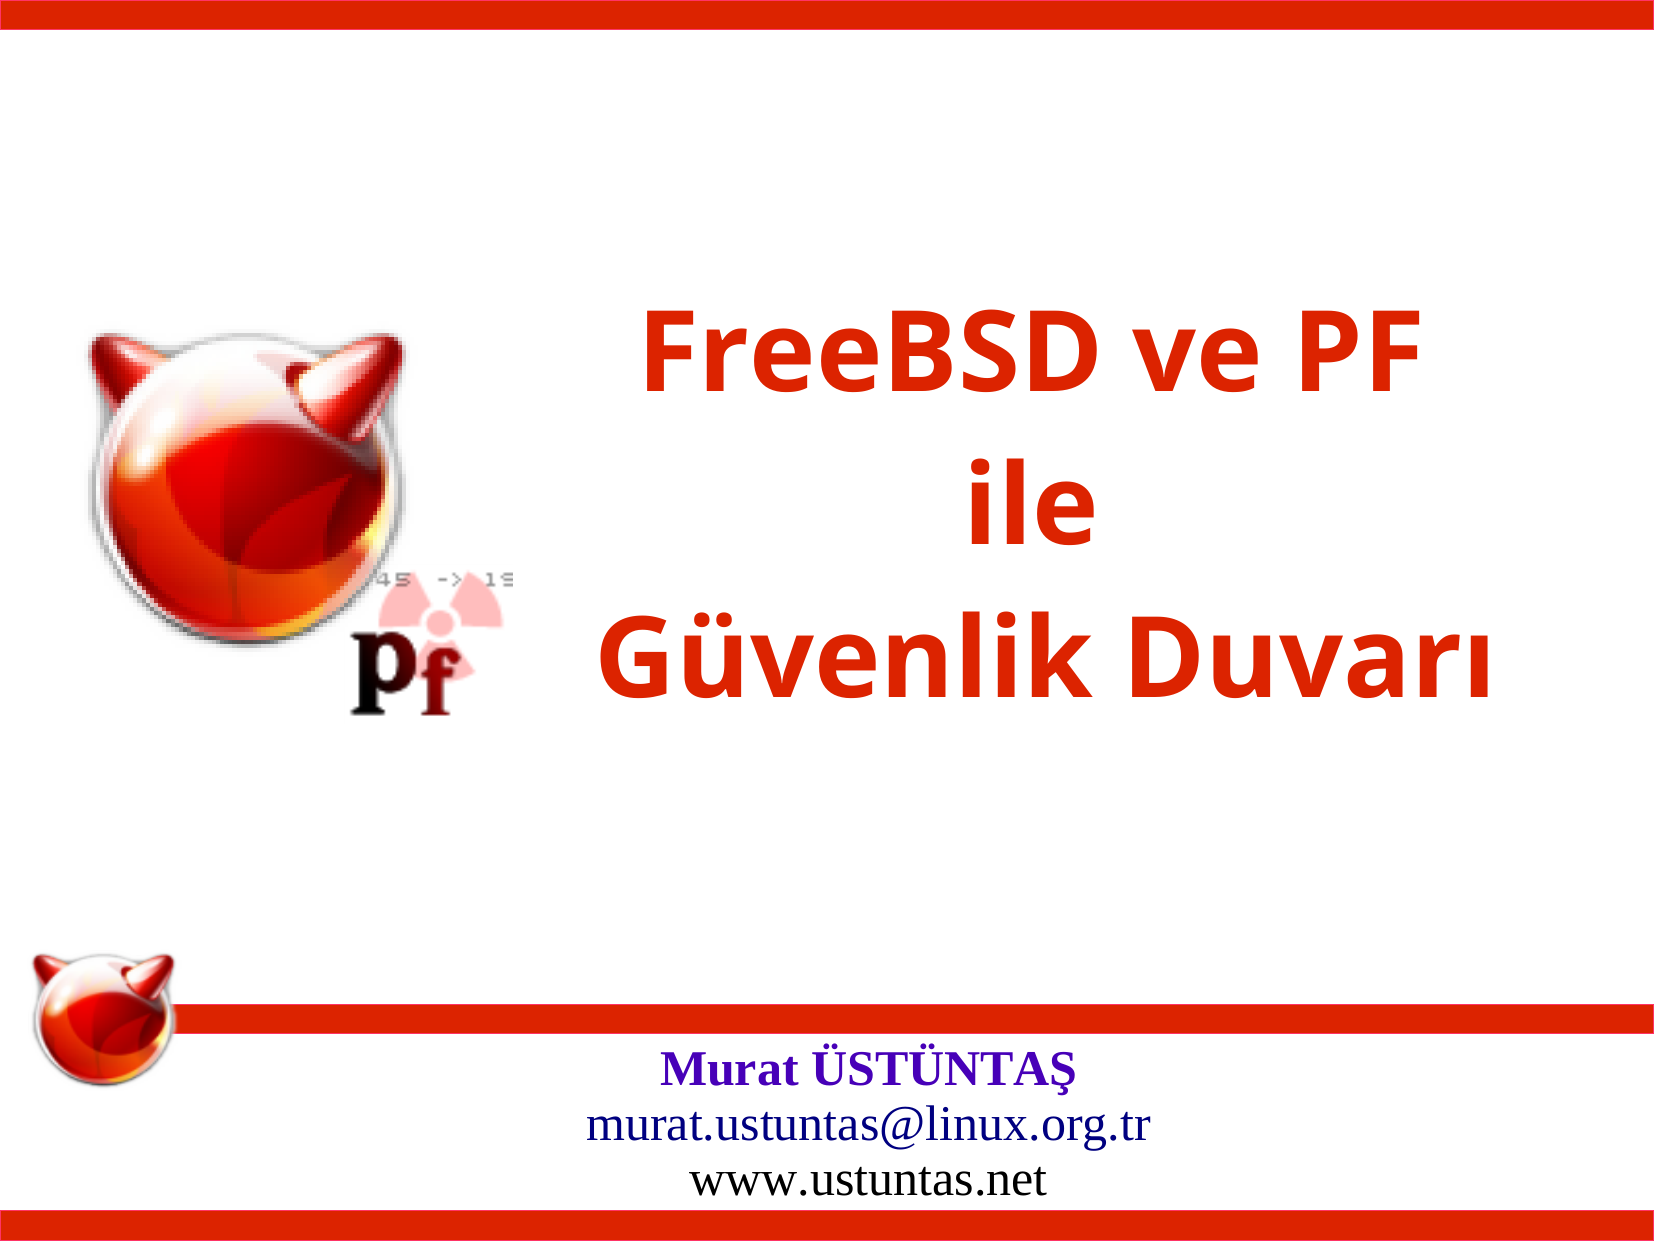

FreeBSD ve PF
ile
Güvenlik Duvarı
Murat ÜSTÜNTAŞ
murat.ustuntas@linux.org.tr
www.ustuntas.net